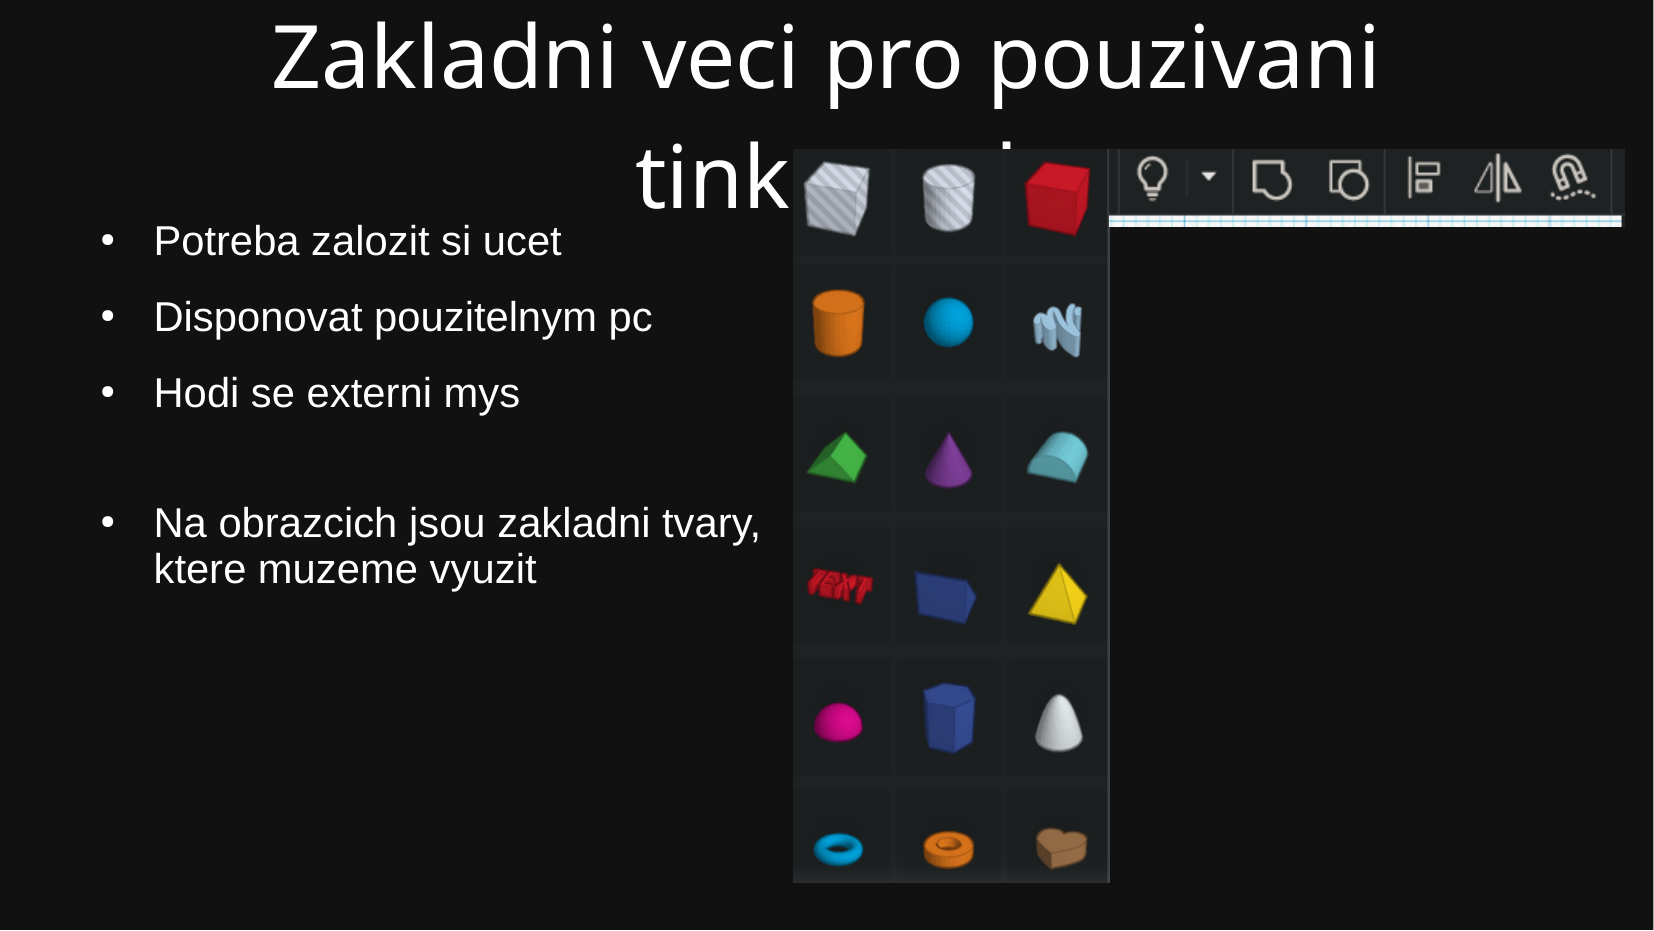

# Zakladni veci pro pouzivani tinkercad
Potreba zalozit si ucet
Disponovat pouzitelnym pc
Hodi se externi mys
Na obrazcich jsou zakladni tvary, ktere muzeme vyuzit